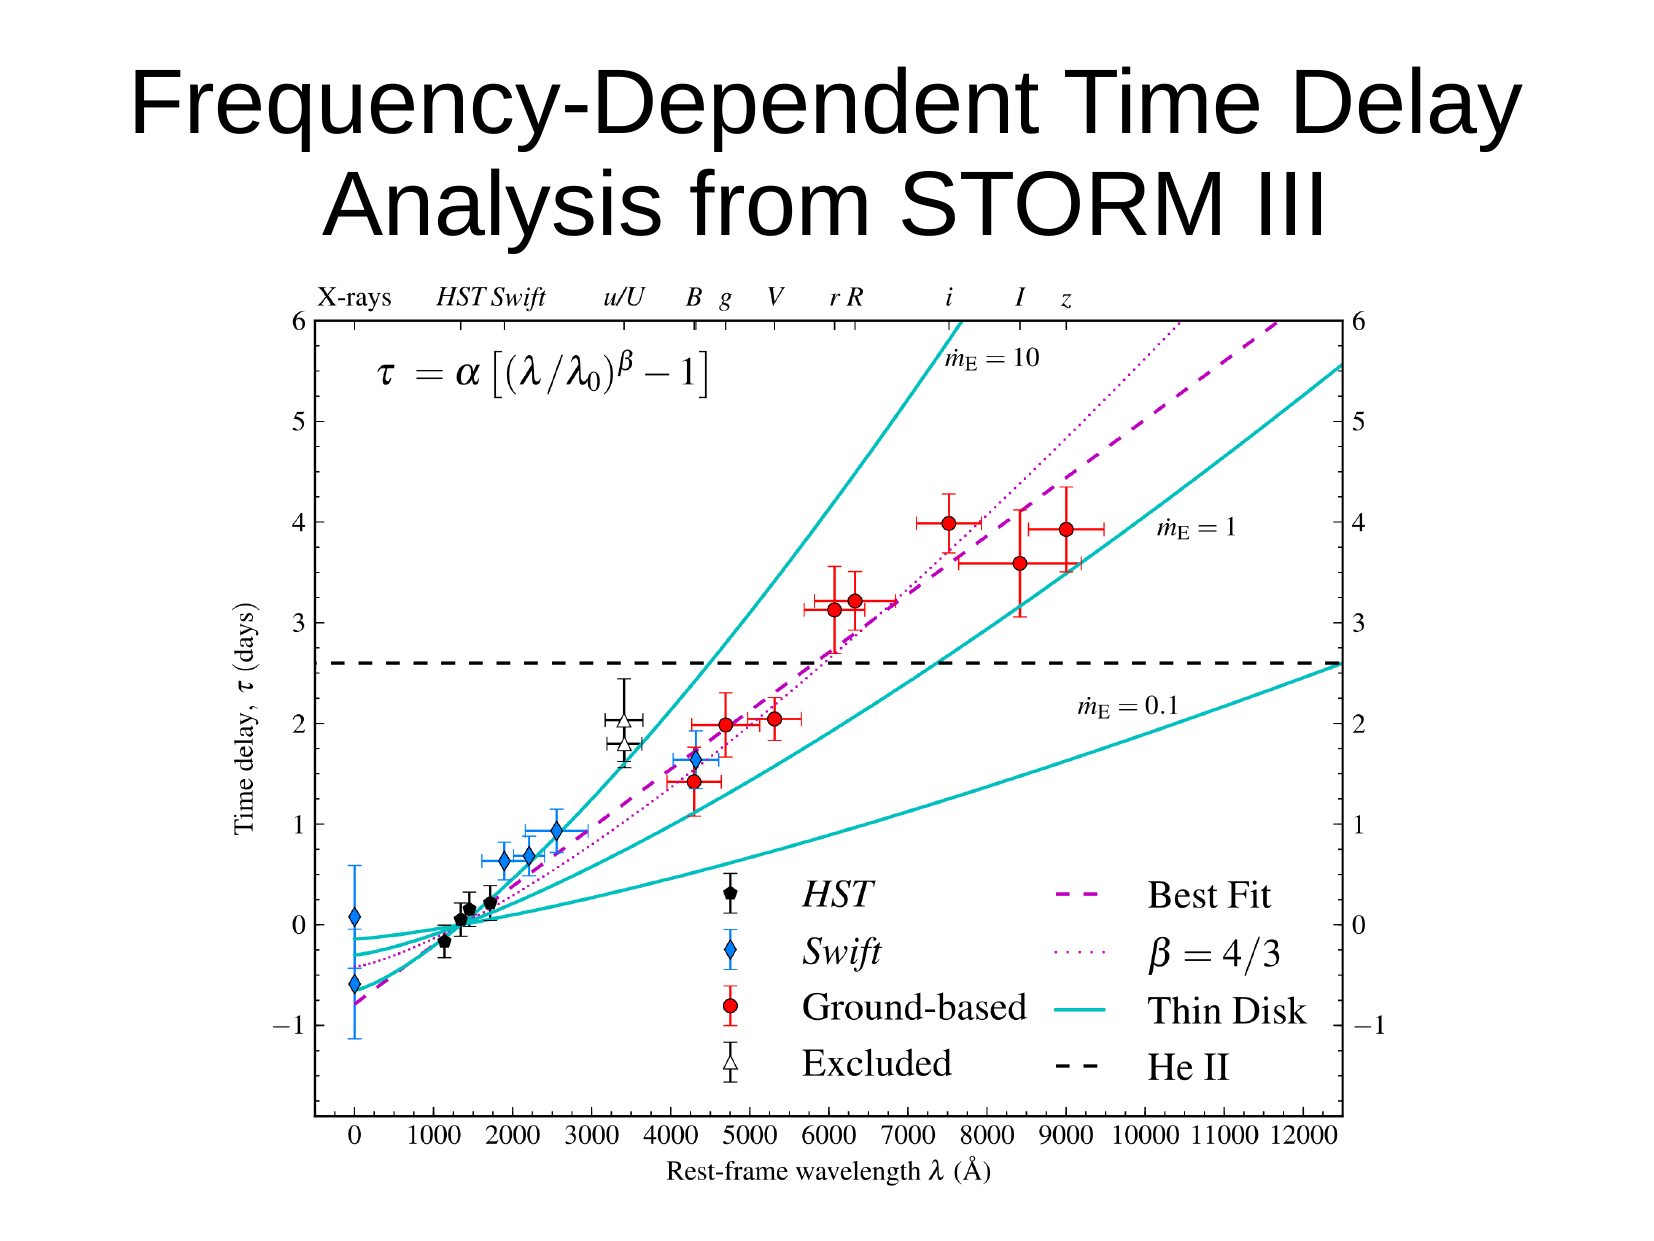

# Frequency-Dependent Time Delay Analysis from STORM III